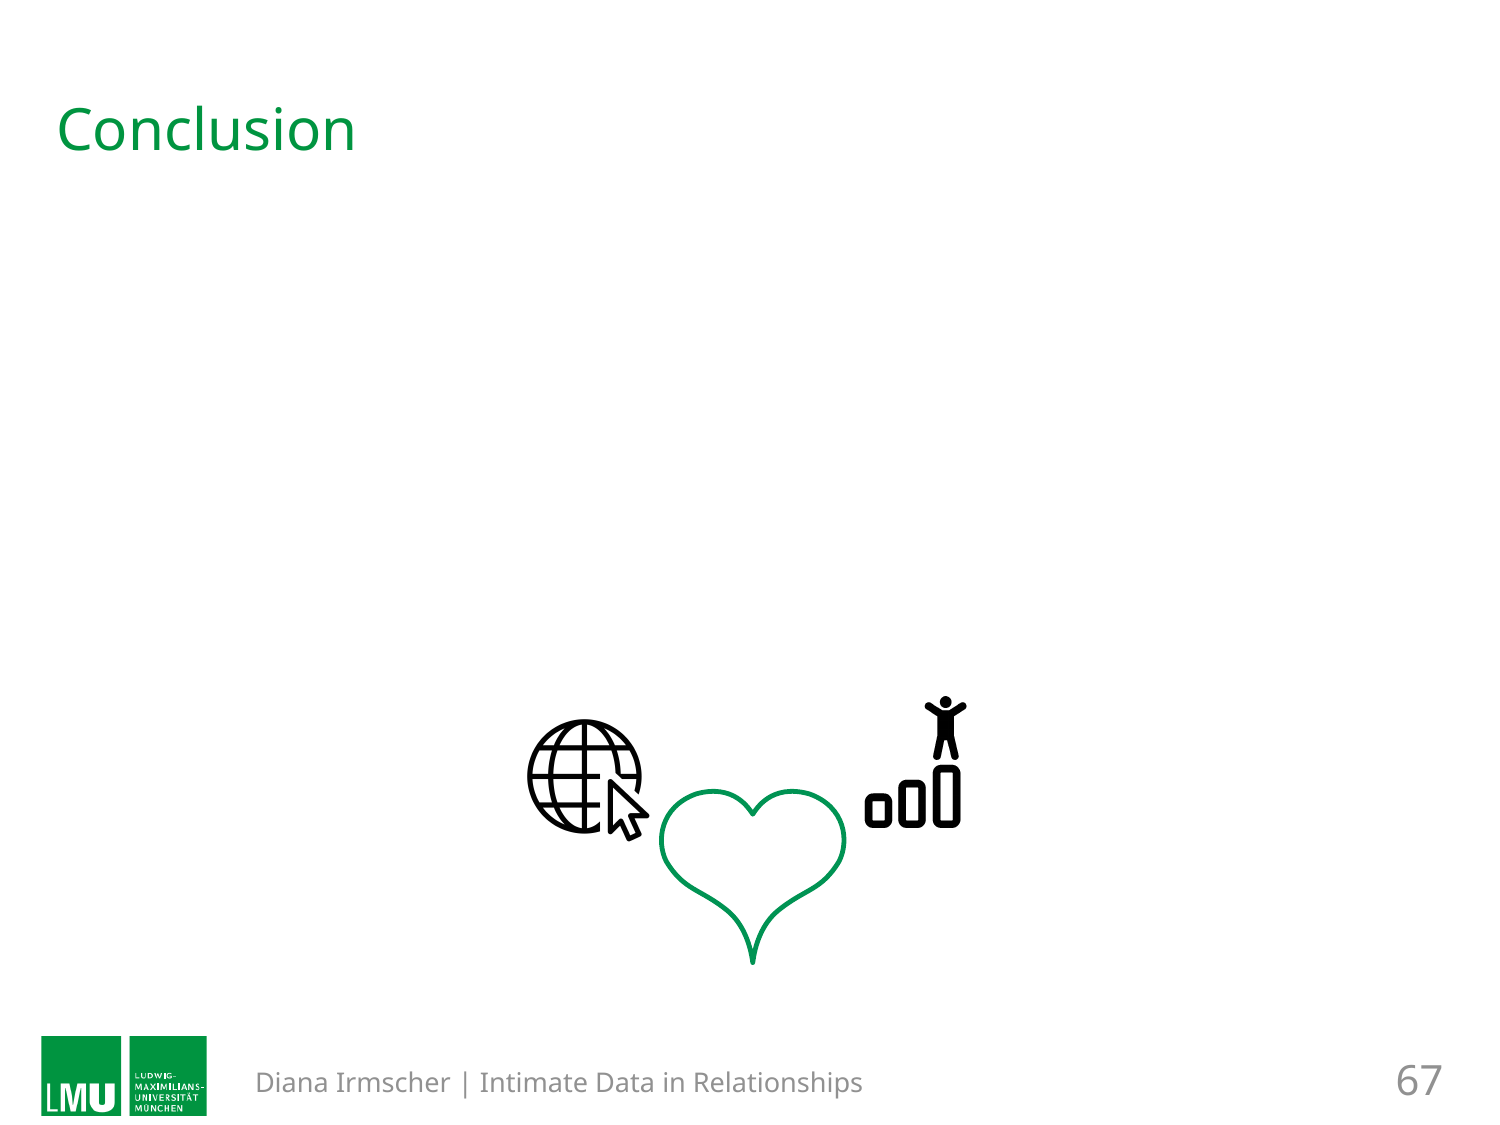

Conclusion
#
Diana Irmscher | Intimate Data in Relationships